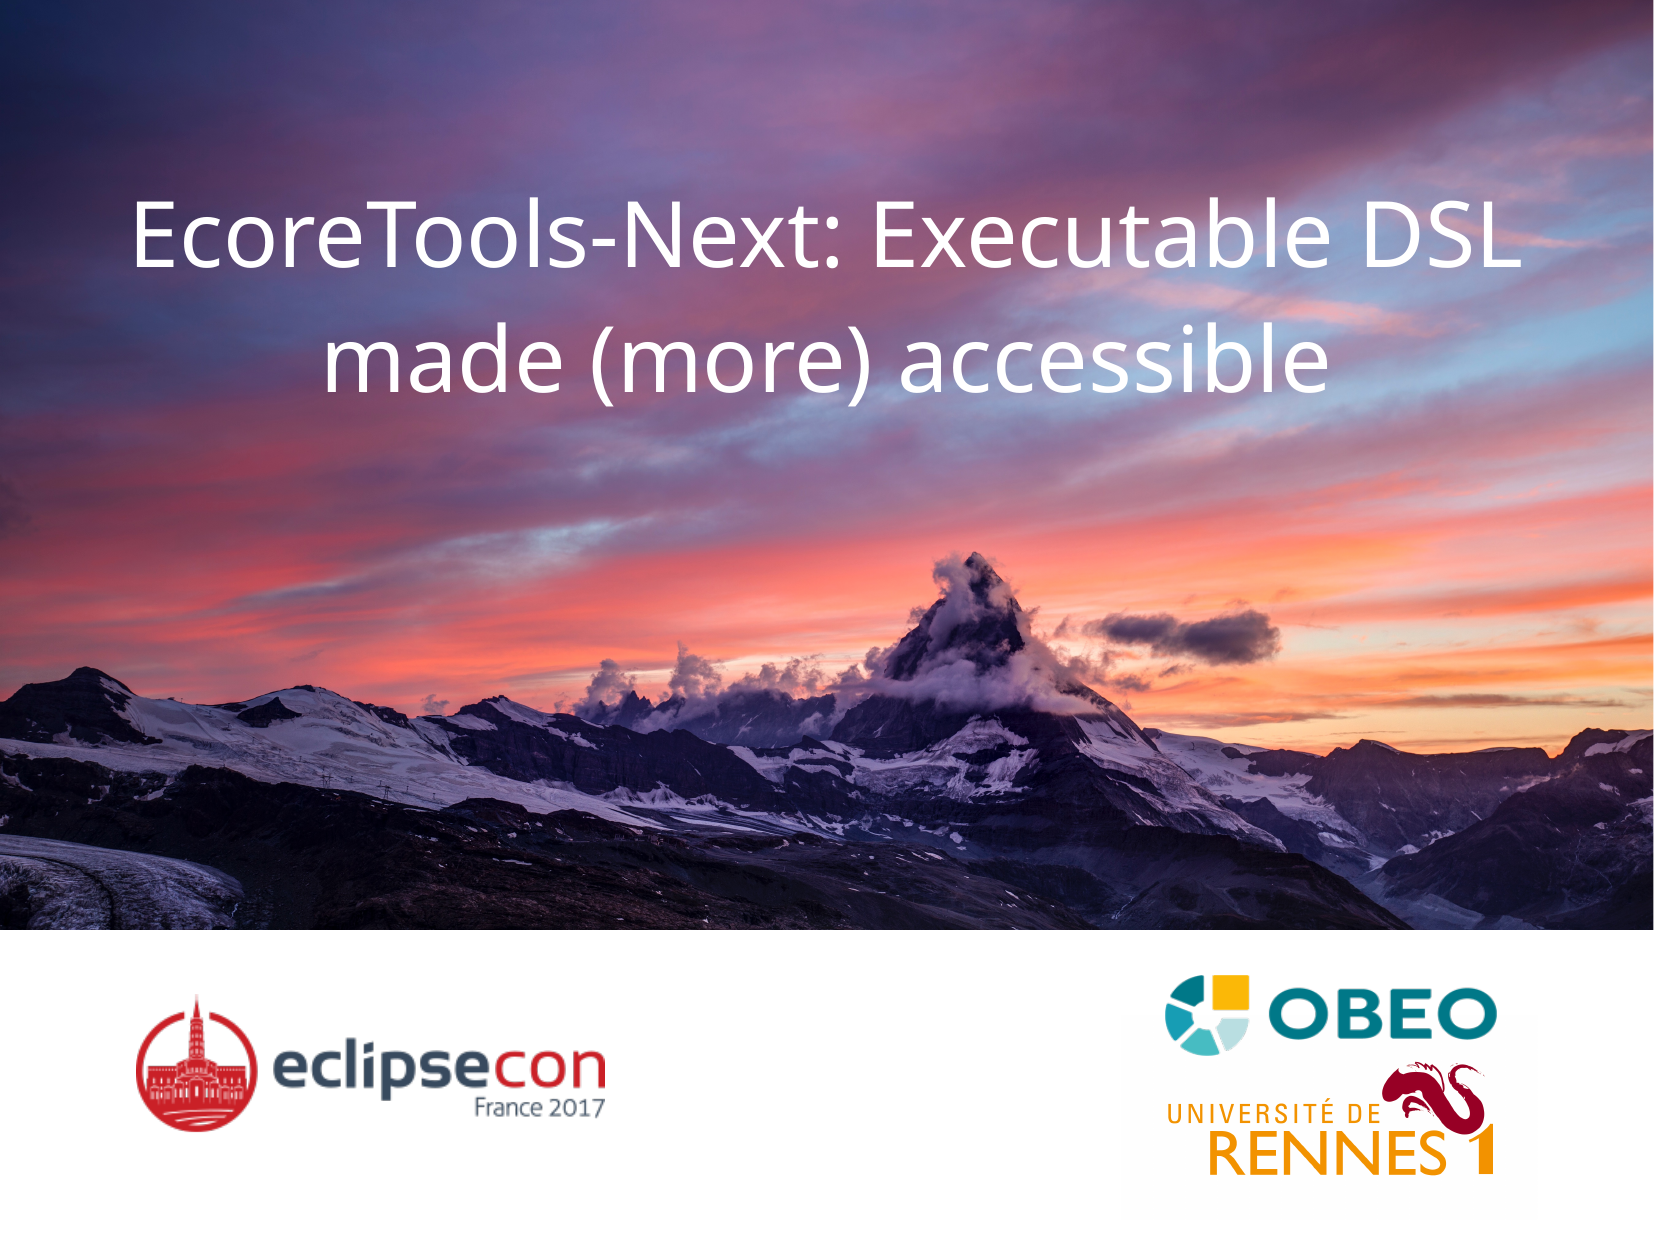

# EcoreTools-Next: Executable DSL made (more) accessible